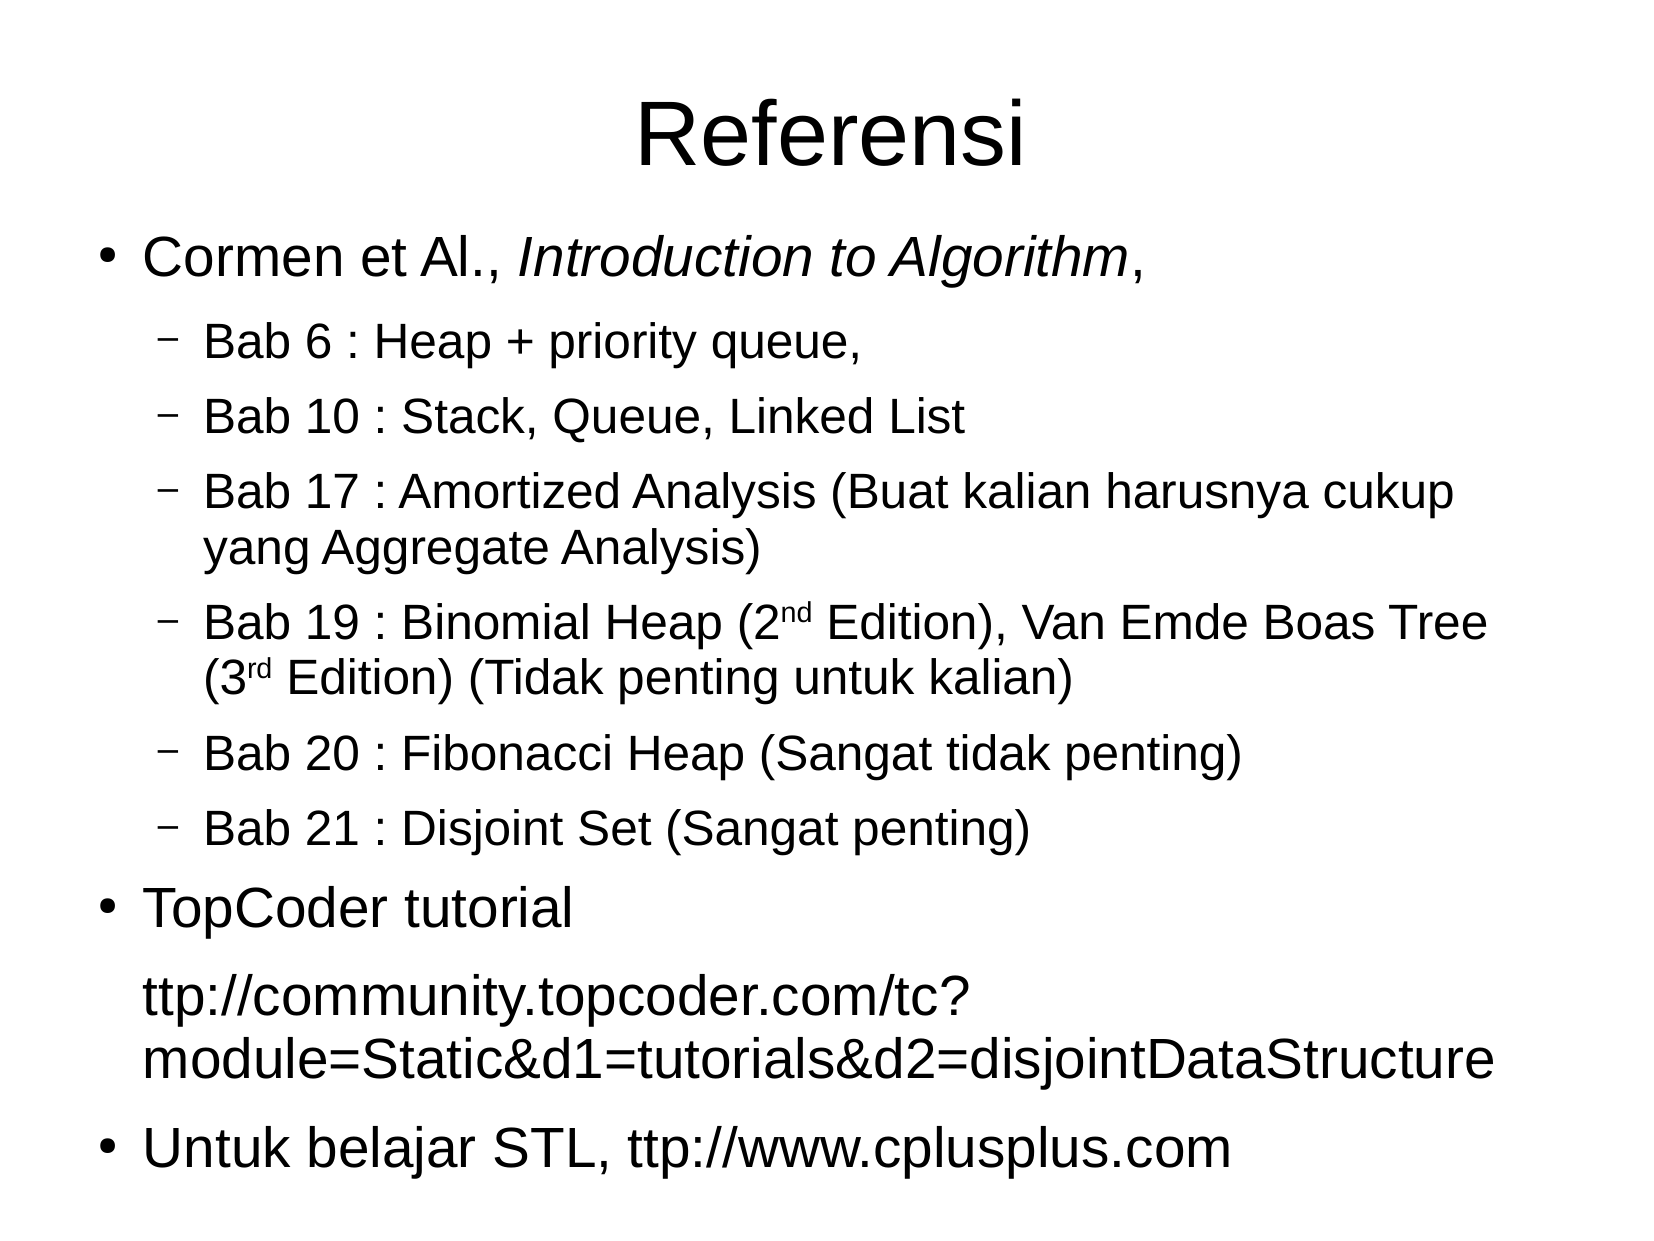

# Referensi
Cormen et Al., Introduction to Algorithm,
Bab 6 : Heap + priority queue,
Bab 10 : Stack, Queue, Linked List
Bab 17 : Amortized Analysis (Buat kalian harusnya cukup yang Aggregate Analysis)
Bab 19 : Binomial Heap (2nd Edition), Van Emde Boas Tree (3rd Edition) (Tidak penting untuk kalian)
Bab 20 : Fibonacci Heap (Sangat tidak penting)
Bab 21 : Disjoint Set (Sangat penting)
TopCoder tutorial
ttp://community.topcoder.com/tc?module=Static&d1=tutorials&d2=disjointDataStructure
Untuk belajar STL, ttp://www.cplusplus.com